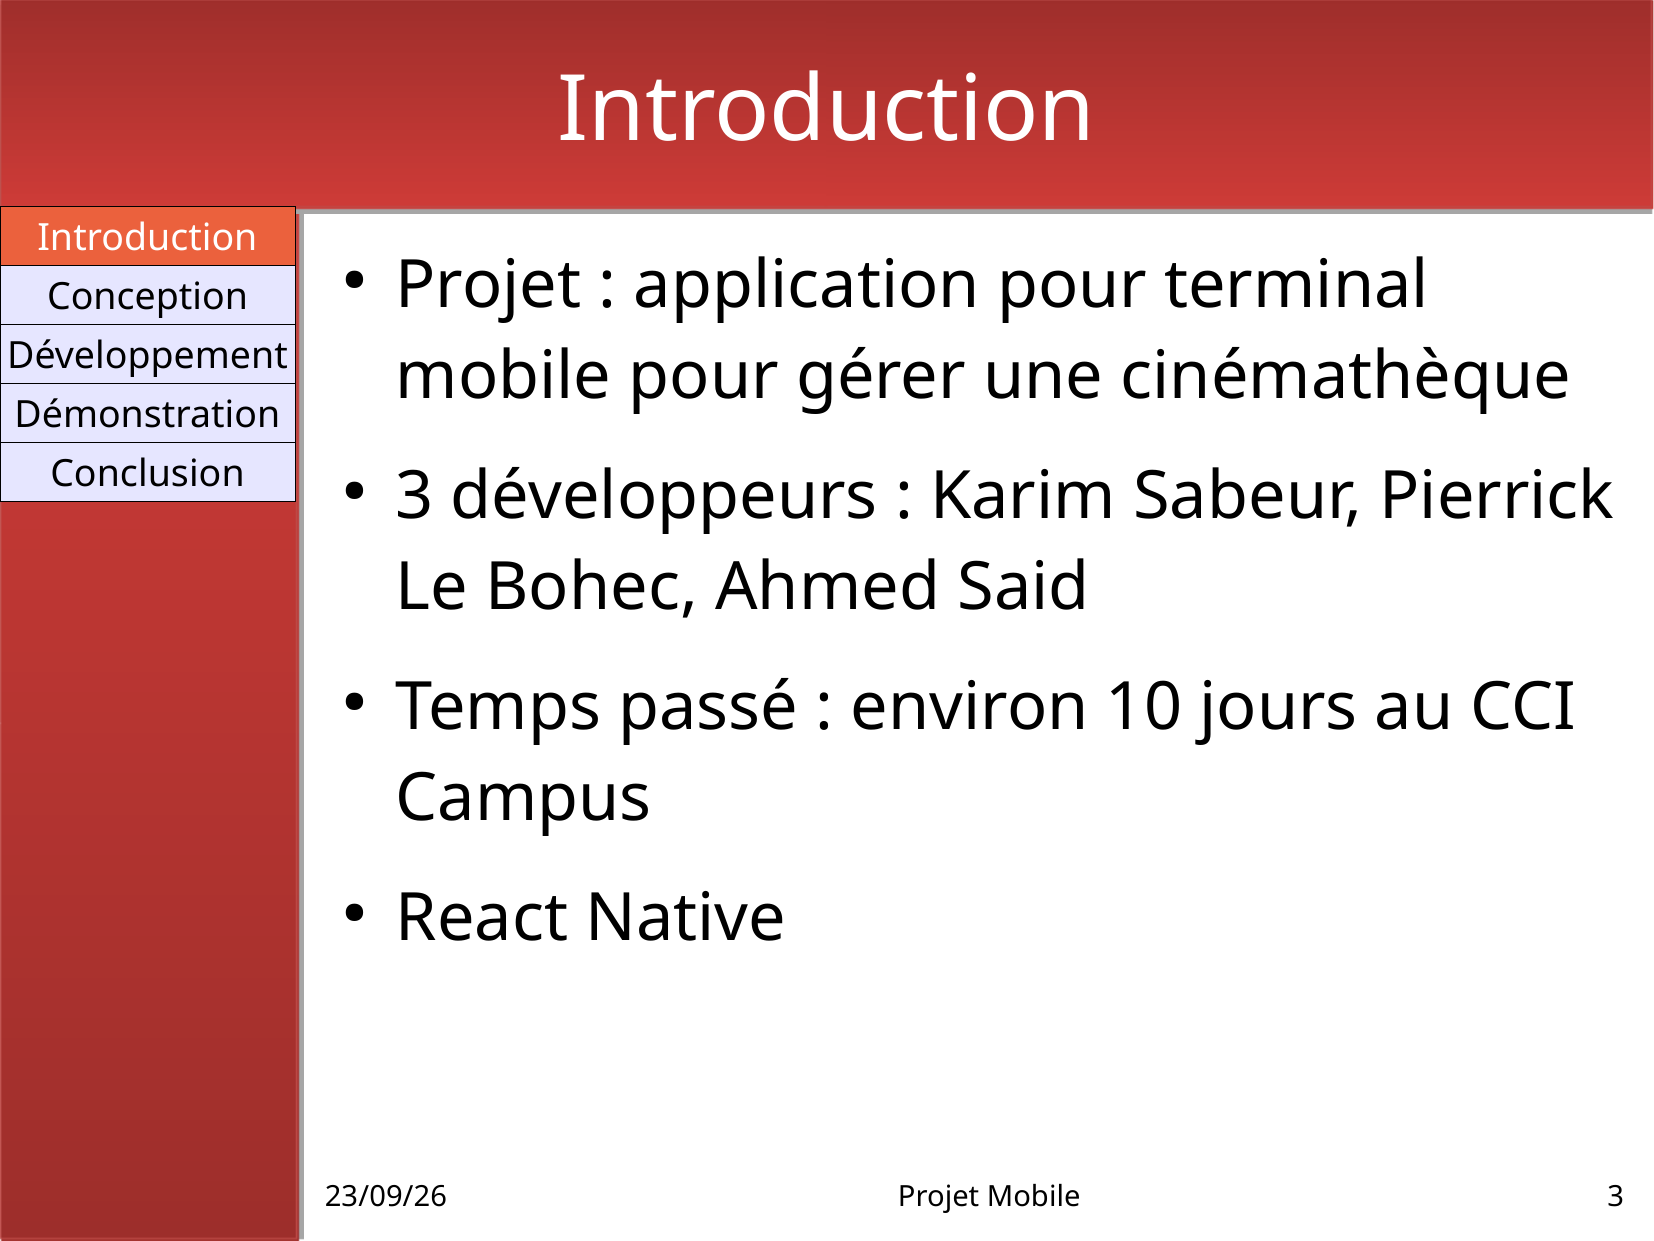

# Introduction
Introduction
Projet : application pour terminal mobile pour gérer une cinémathèque
3 développeurs : Karim Sabeur, Pierrick Le Bohec, Ahmed Said
Temps passé : environ 10 jours au CCI Campus
React Native
Conception
Développement
Démonstration
Conclusion
Projet Mobile
3